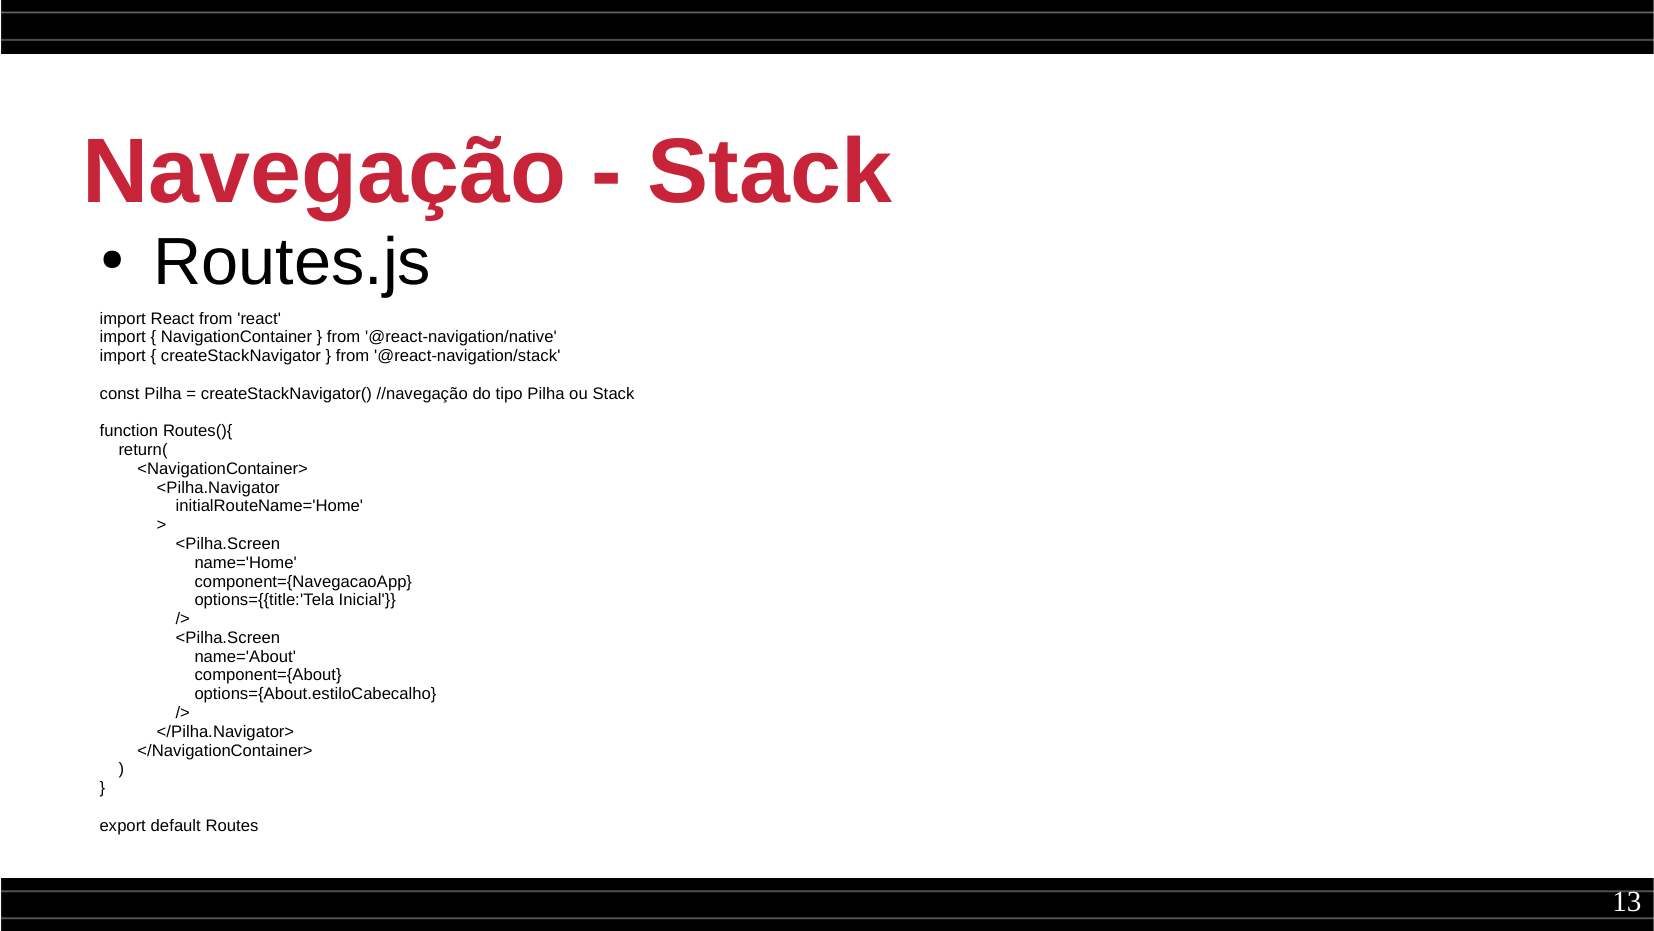

# Navegação - Stack
Routes.js
import React from 'react'
import { NavigationContainer } from '@react-navigation/native'
import { createStackNavigator } from '@react-navigation/stack'
const Pilha = createStackNavigator() //navegação do tipo Pilha ou Stack
function Routes(){
 return(
 <NavigationContainer>
 <Pilha.Navigator
 initialRouteName='Home'
 >
 <Pilha.Screen
 name='Home'
 component={NavegacaoApp}
 options={{title:'Tela Inicial'}}
 />
 <Pilha.Screen
 name='About'
 component={About}
 options={About.estiloCabecalho}
 />
 </Pilha.Navigator>
 </NavigationContainer>
 )
}
export default Routes